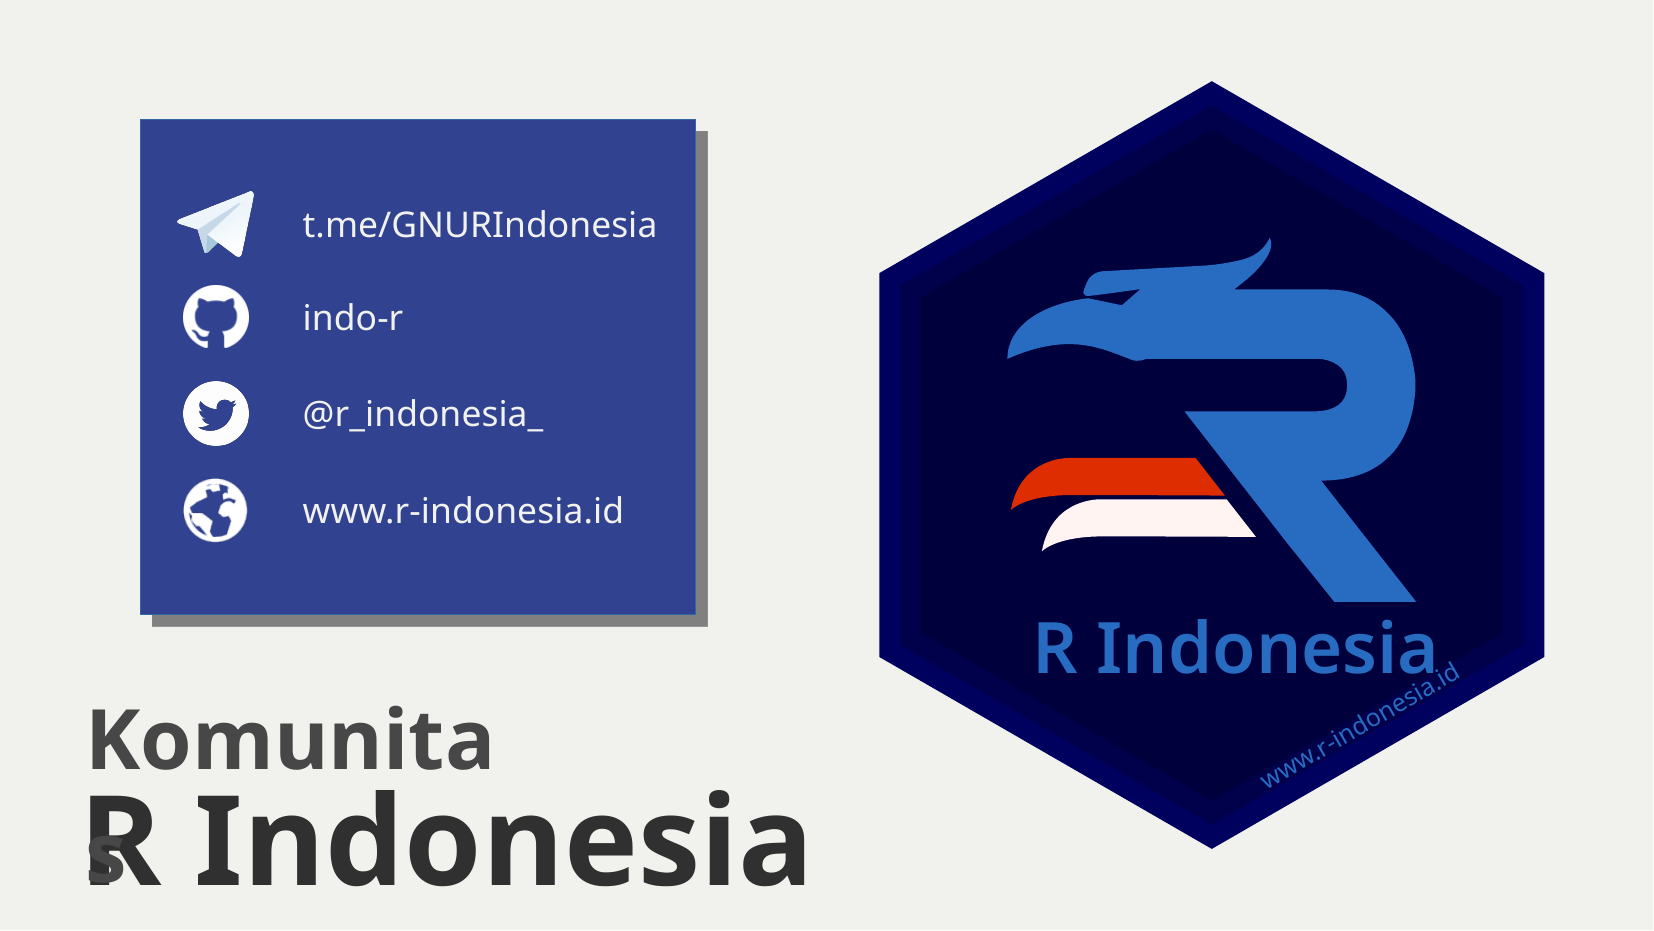

t.me/GNURIndonesia
indo-r
@r_indonesia_
www.r-indonesia.id
Komunitas
R Indonesia